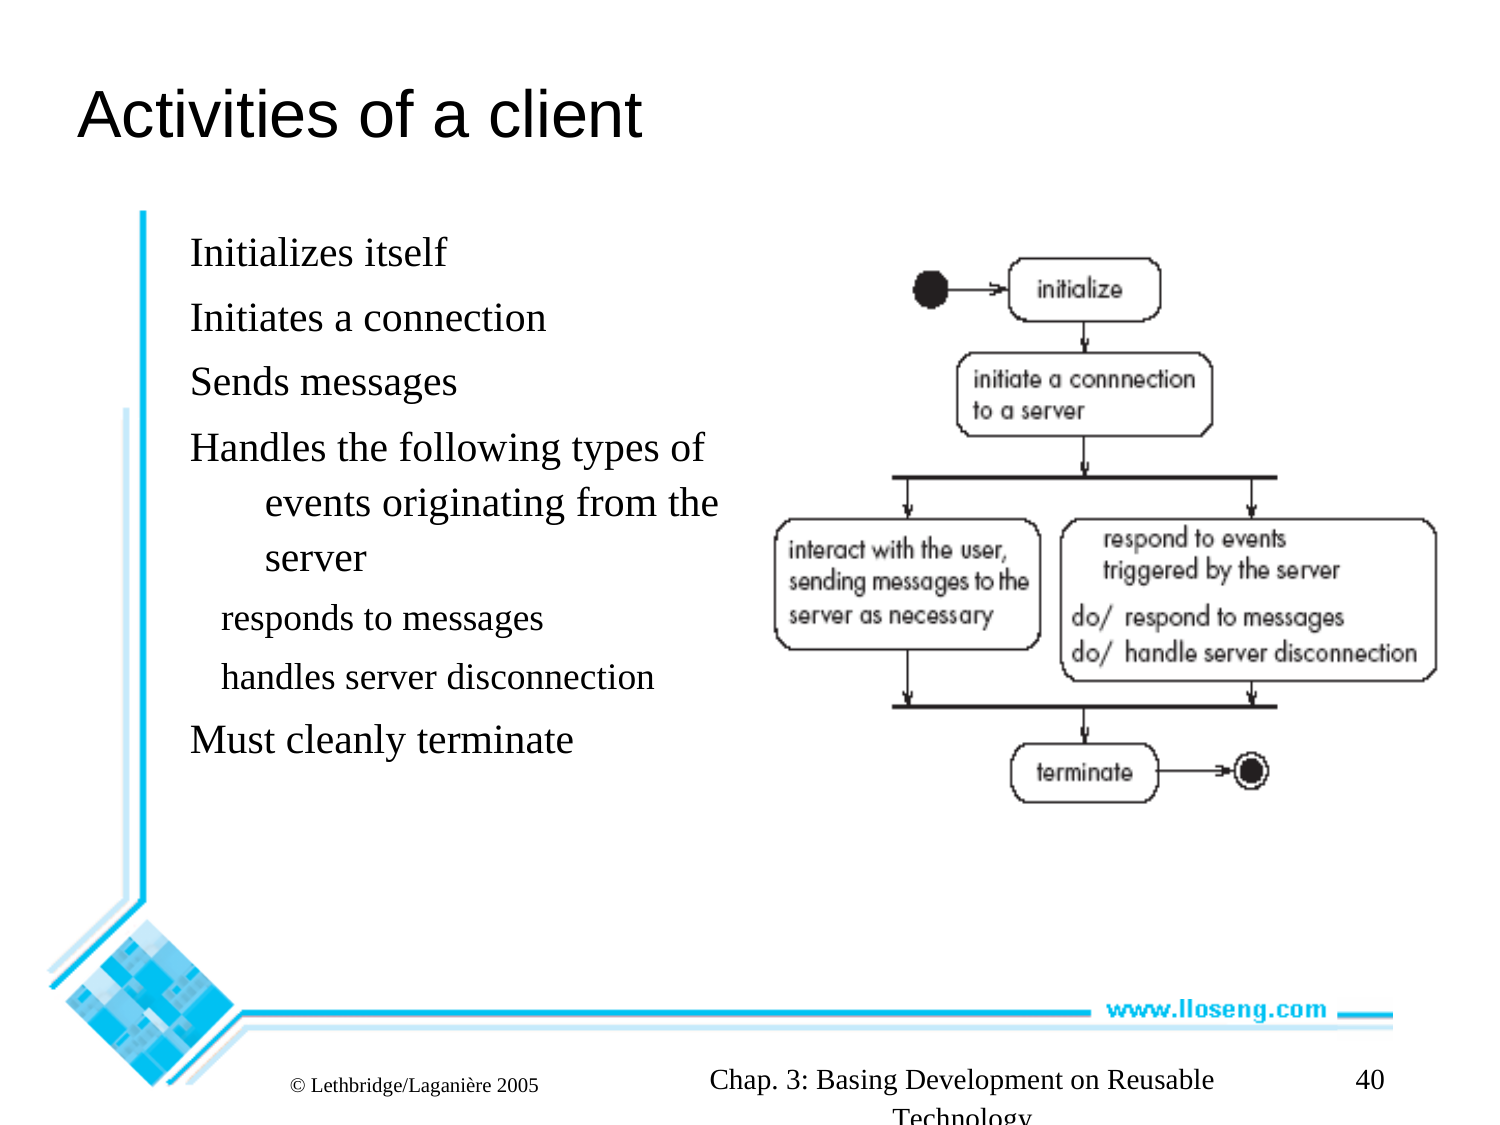

# Activities of a client
Initializes itself
Initiates a connection
Sends messages
Handles the following types of events originating from the server
responds to messages
handles server disconnection
Must cleanly terminate
Chap. 3: Basing Development on Reusable Technology
© Lethbridge/Laganière 2005